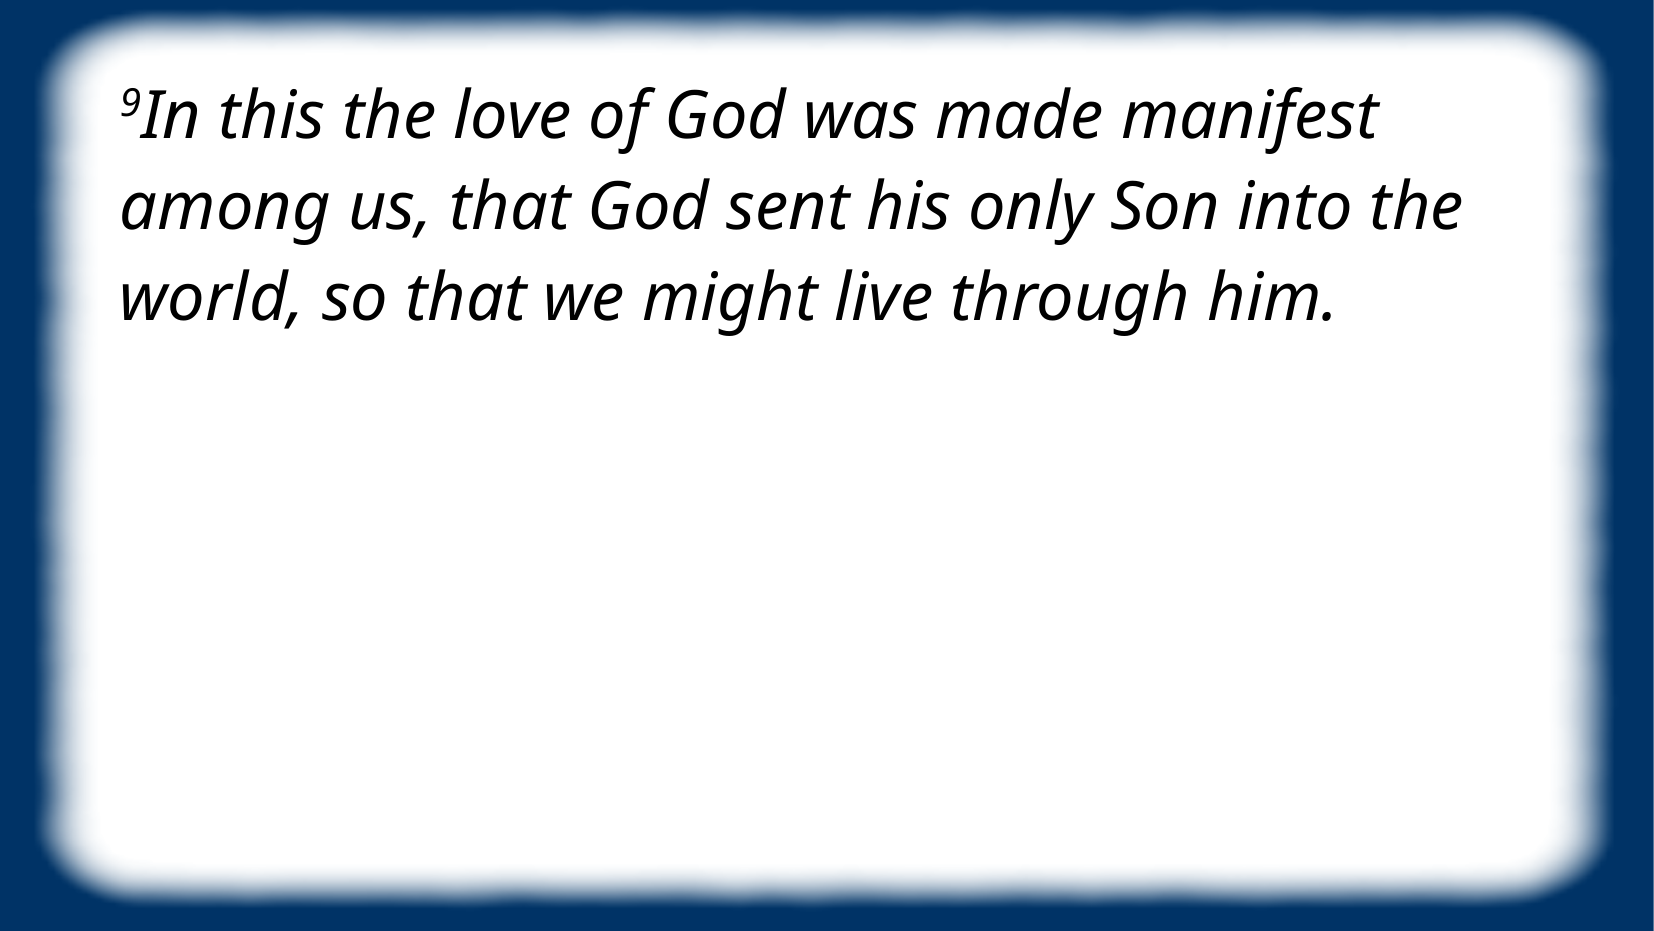

9In this the love of God was made manifest among us, that God sent his only Son into the world, so that we might live through him.